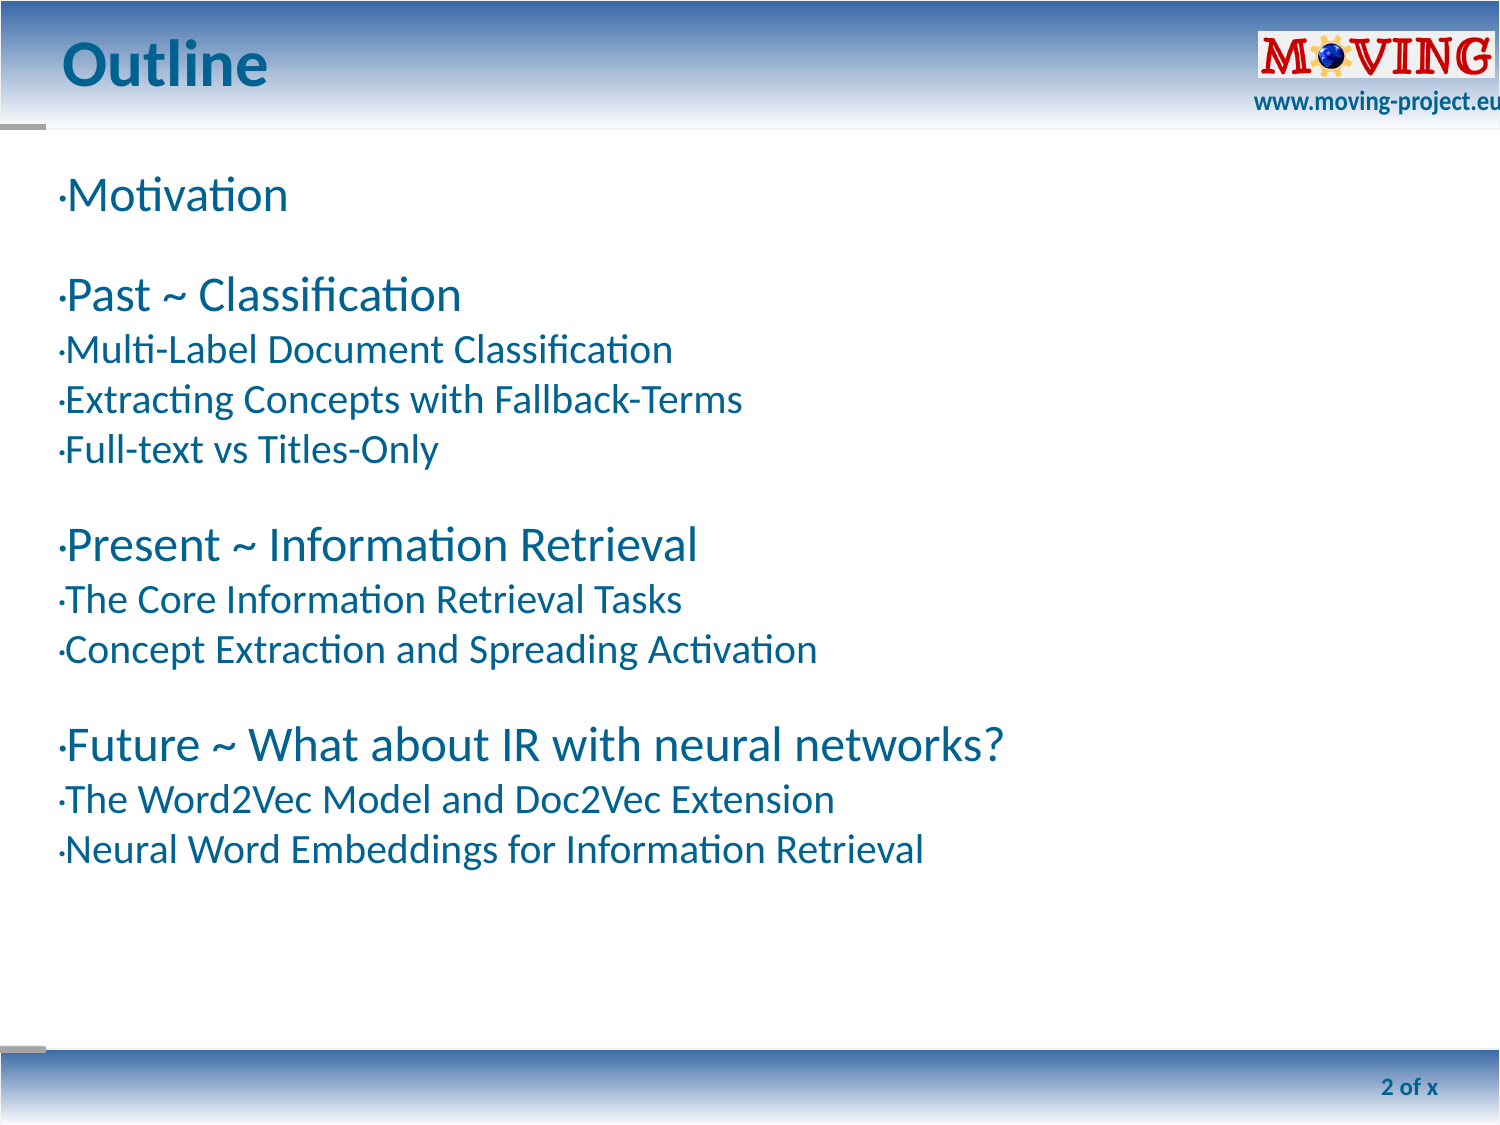

Outline
Motivation
Past ~ Classification
Multi-Label Document Classification
Extracting Concepts with Fallback-Terms
Full-text vs Titles-Only
Present ~ Information Retrieval
The Core Information Retrieval Tasks
Concept Extraction and Spreading Activation
Future ~ What about IR with neural networks?
The Word2Vec Model and Doc2Vec Extension
Neural Word Embeddings for Information Retrieval